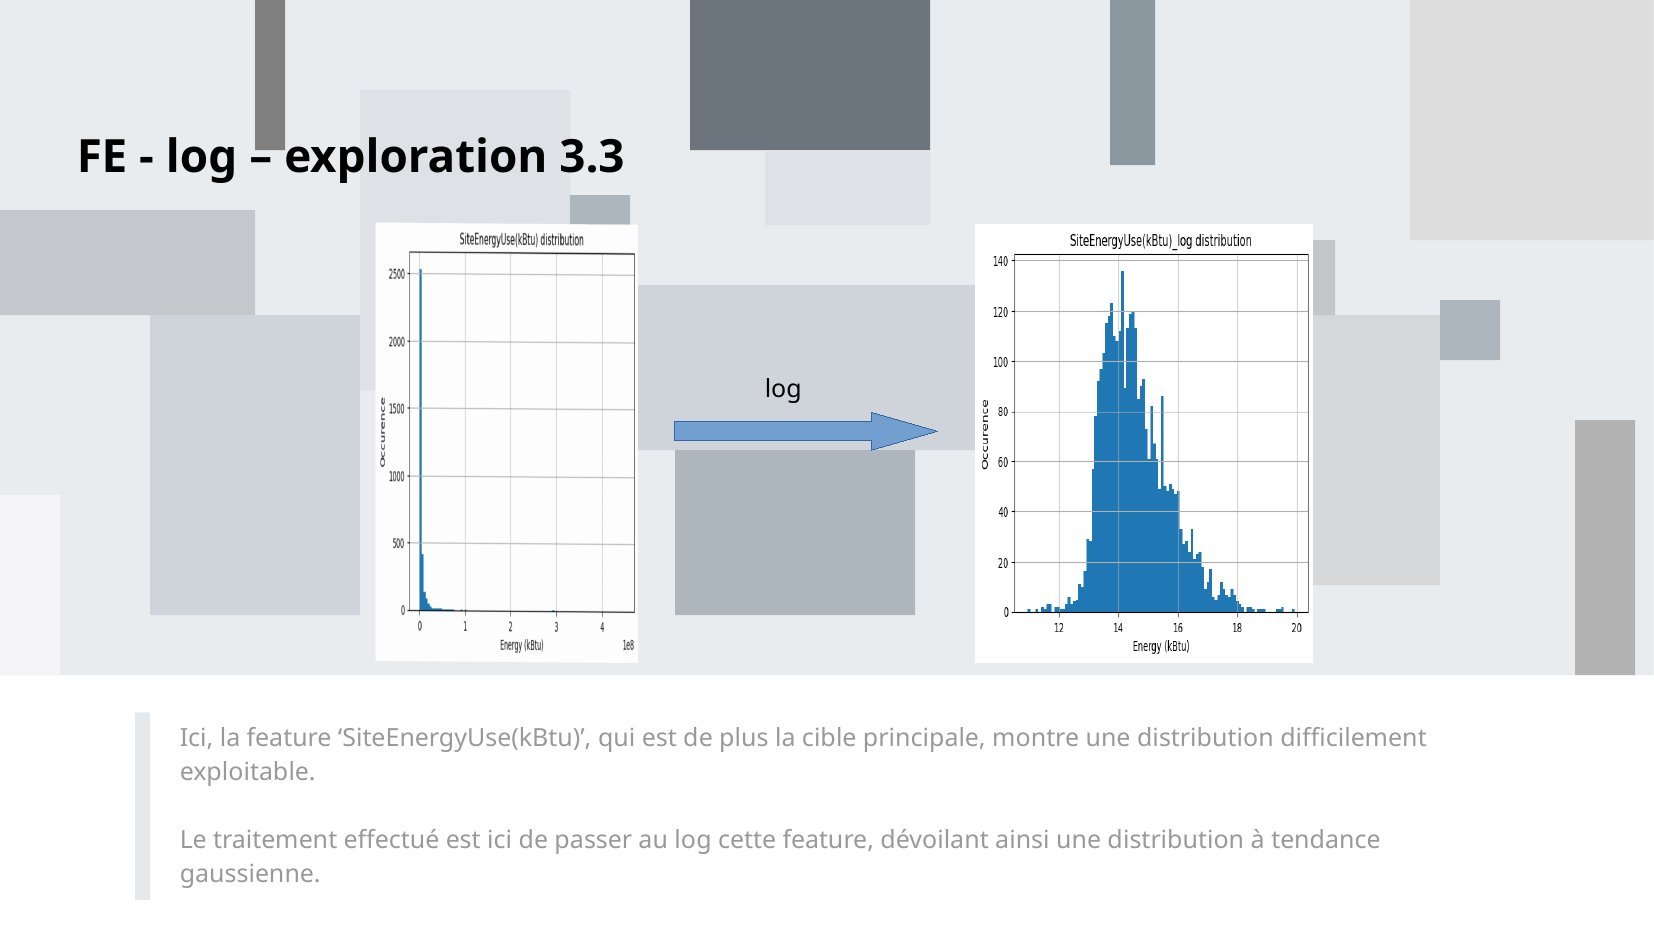

# FE - log – exploration 3.3
log
Ici, la feature ‘SiteEnergyUse(kBtu)’, qui est de plus la cible principale, montre une distribution difficilement exploitable.
Le traitement effectué est ici de passer au log cette feature, dévoilant ainsi une distribution à tendance gaussienne.